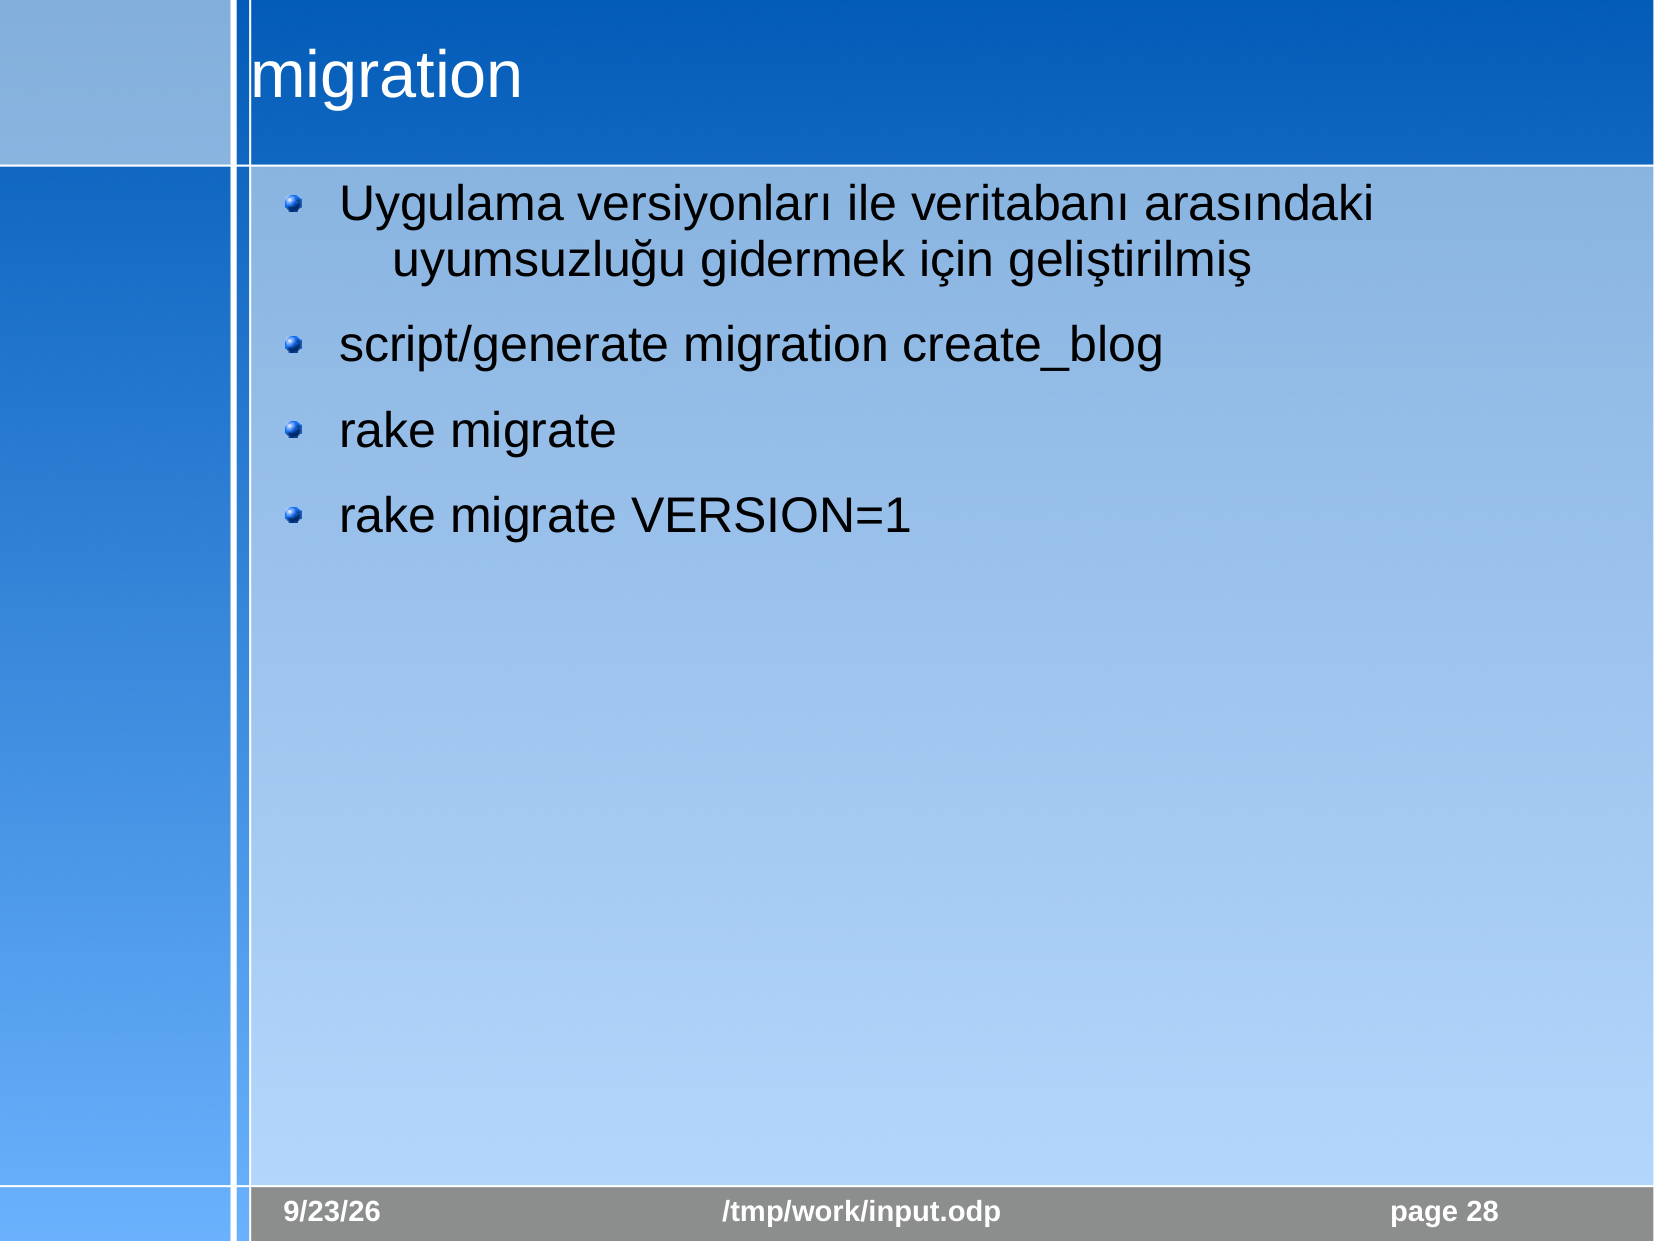

# migration
Uygulama versiyonları ile veritabanı arasındaki uyumsuzluğu gidermek için geliştirilmiş
script/generate migration create_blog
rake migrate
rake migrate VERSION=1